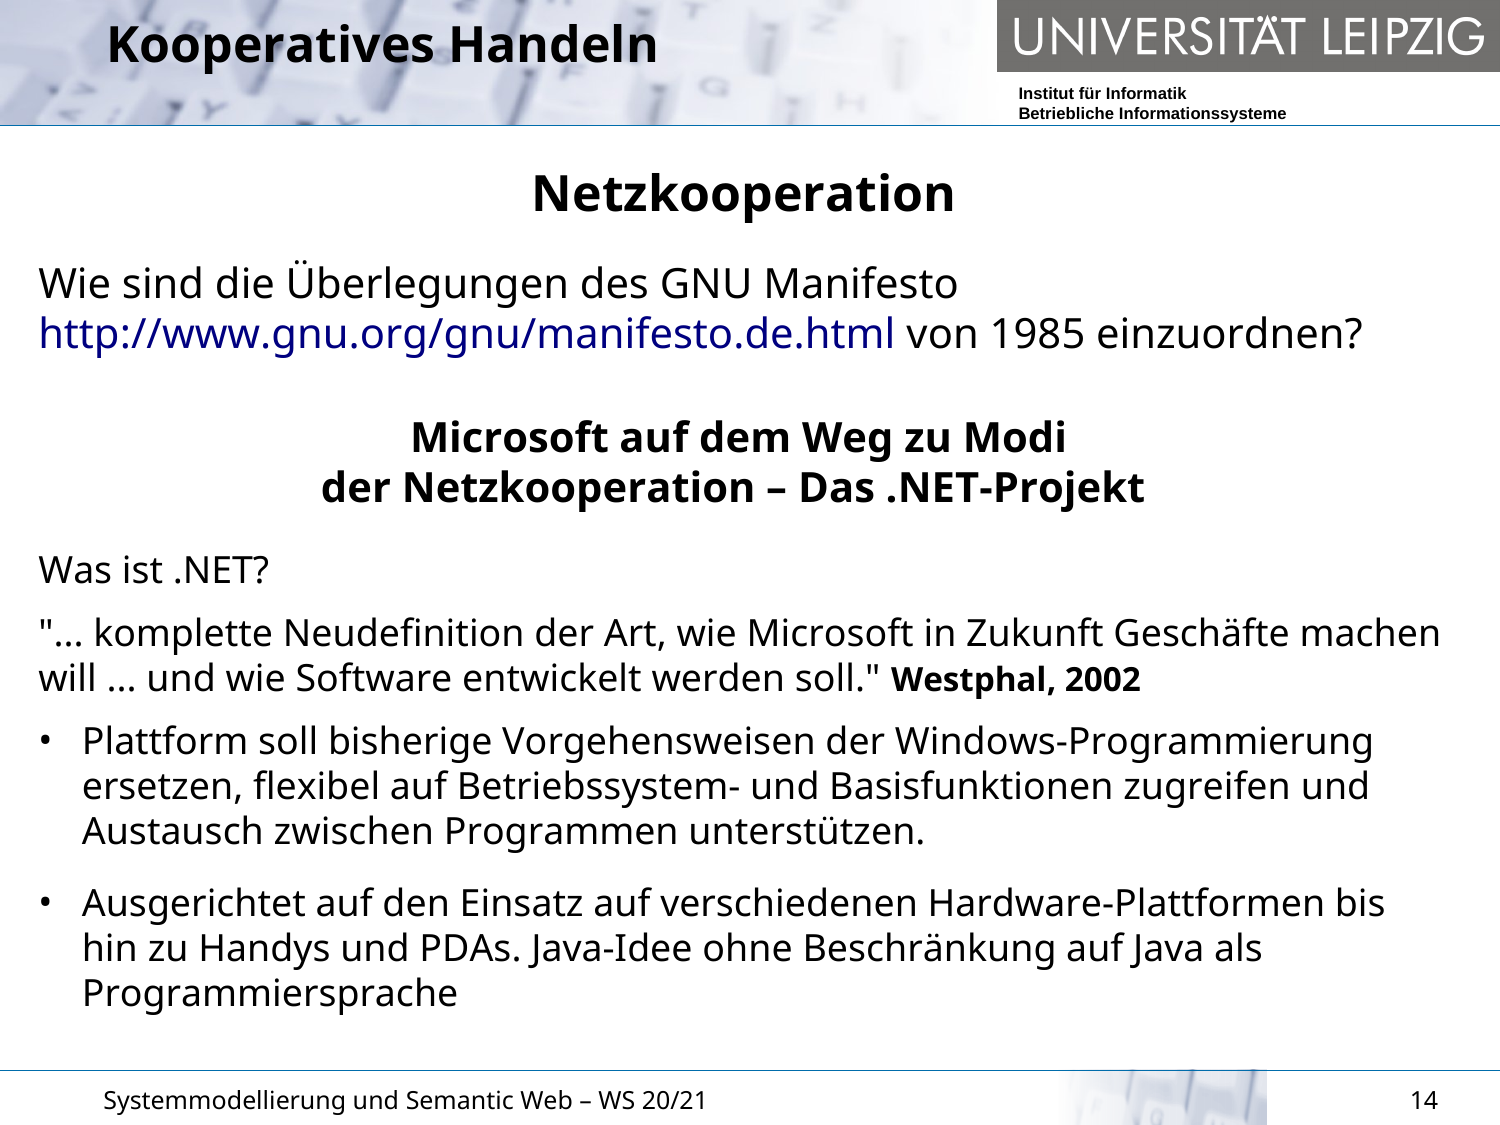

Kooperatives Handeln
Netzkooperation
Wie sind die Überlegungen des GNU Manifesto http://www.gnu.org/gnu/manifesto.de.html von 1985 einzuordnen?
Microsoft auf dem Weg zu Modi
der Netzkooperation – Das .NET-Projekt
Was ist .NET?
"... komplette Neudefinition der Art, wie Microsoft in Zukunft Geschäfte machen will ... und wie Software entwickelt werden soll." Westphal, 2002
Plattform soll bisherige Vorgehensweisen der Windows-Programmierung ersetzen, flexibel auf Betriebssystem- und Basisfunktionen zugreifen und Austausch zwischen Programmen unterstützen.
Ausgerichtet auf den Einsatz auf verschiedenen Hardware-Plattformen bis hin zu Handys und PDAs. Java-Idee ohne Beschränkung auf Java als Programmiersprache
Systemmodellierung und Semantic Web – WS 20/21
14